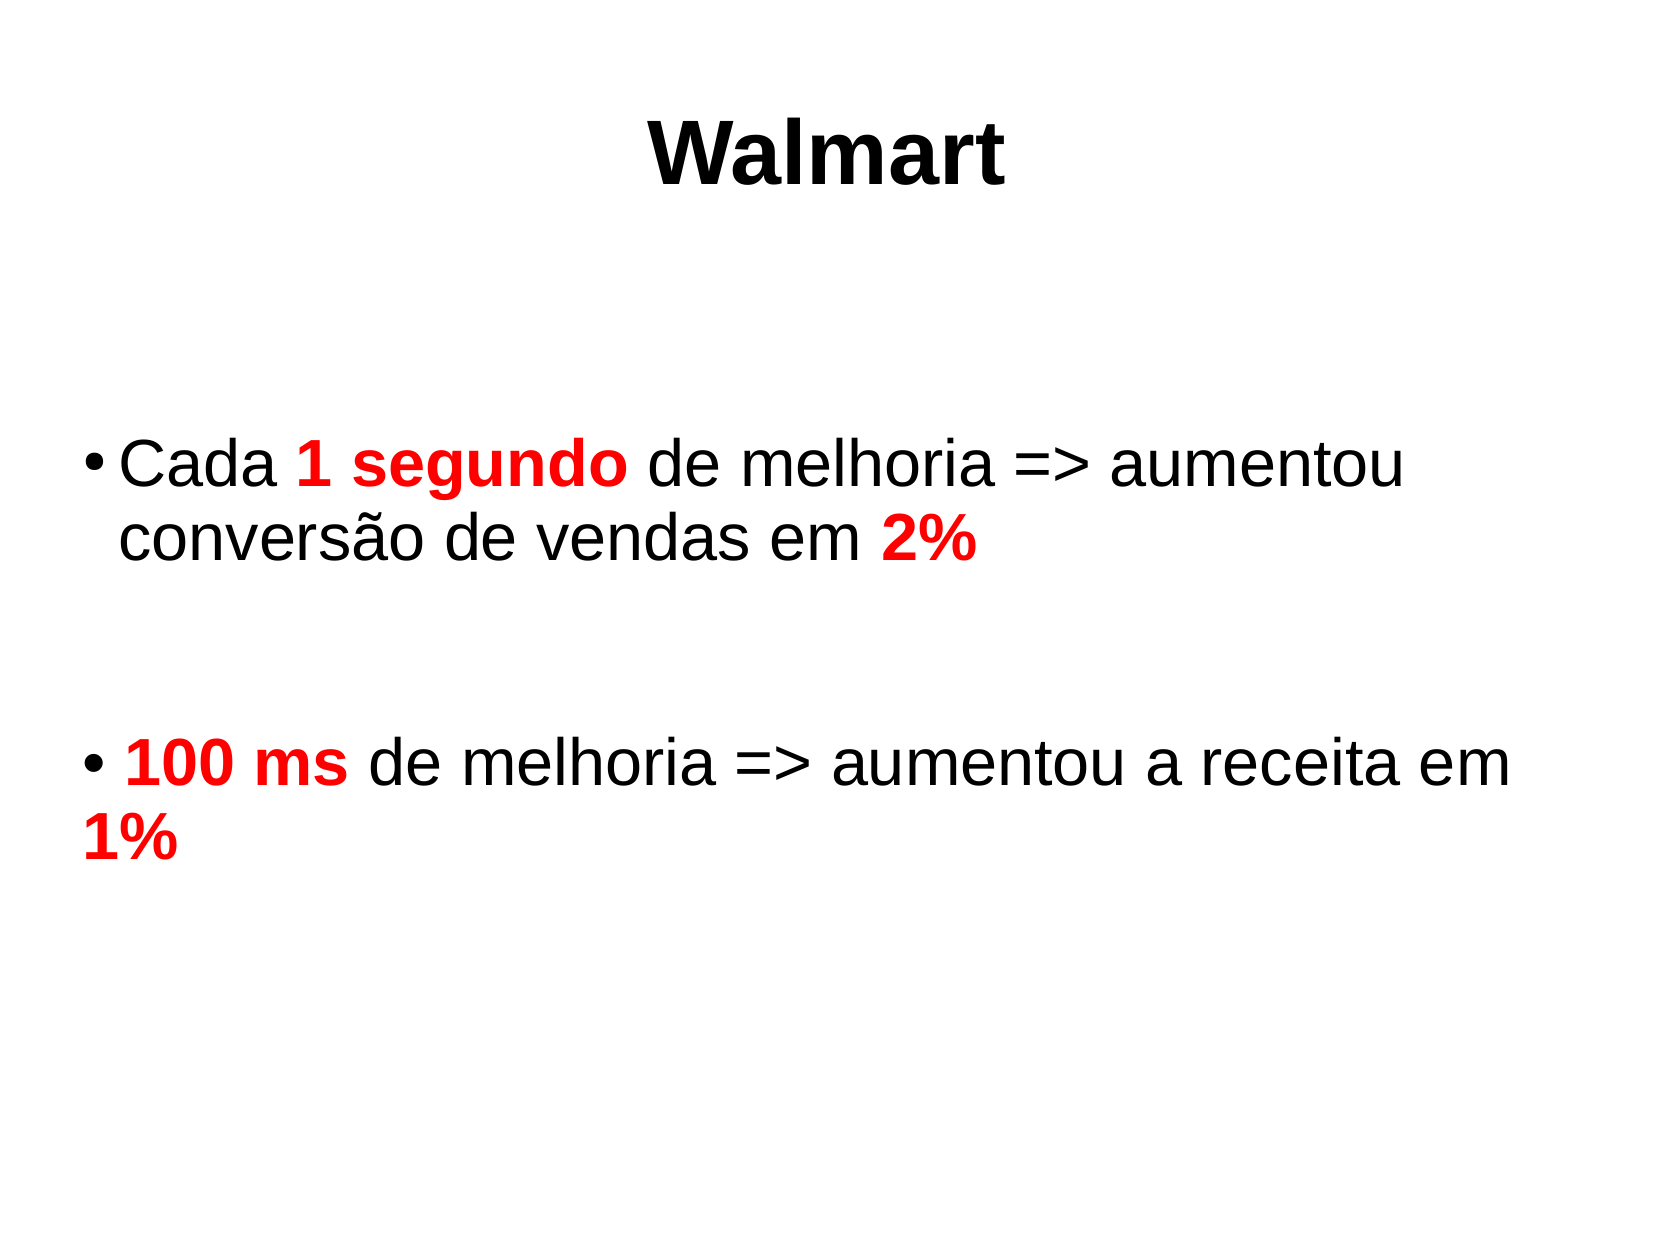

# Walmart
Cada 1 segundo de melhoria => aumentou conversão de vendas em 2%
• 100 ms de melhoria => aumentou a receita em 1%